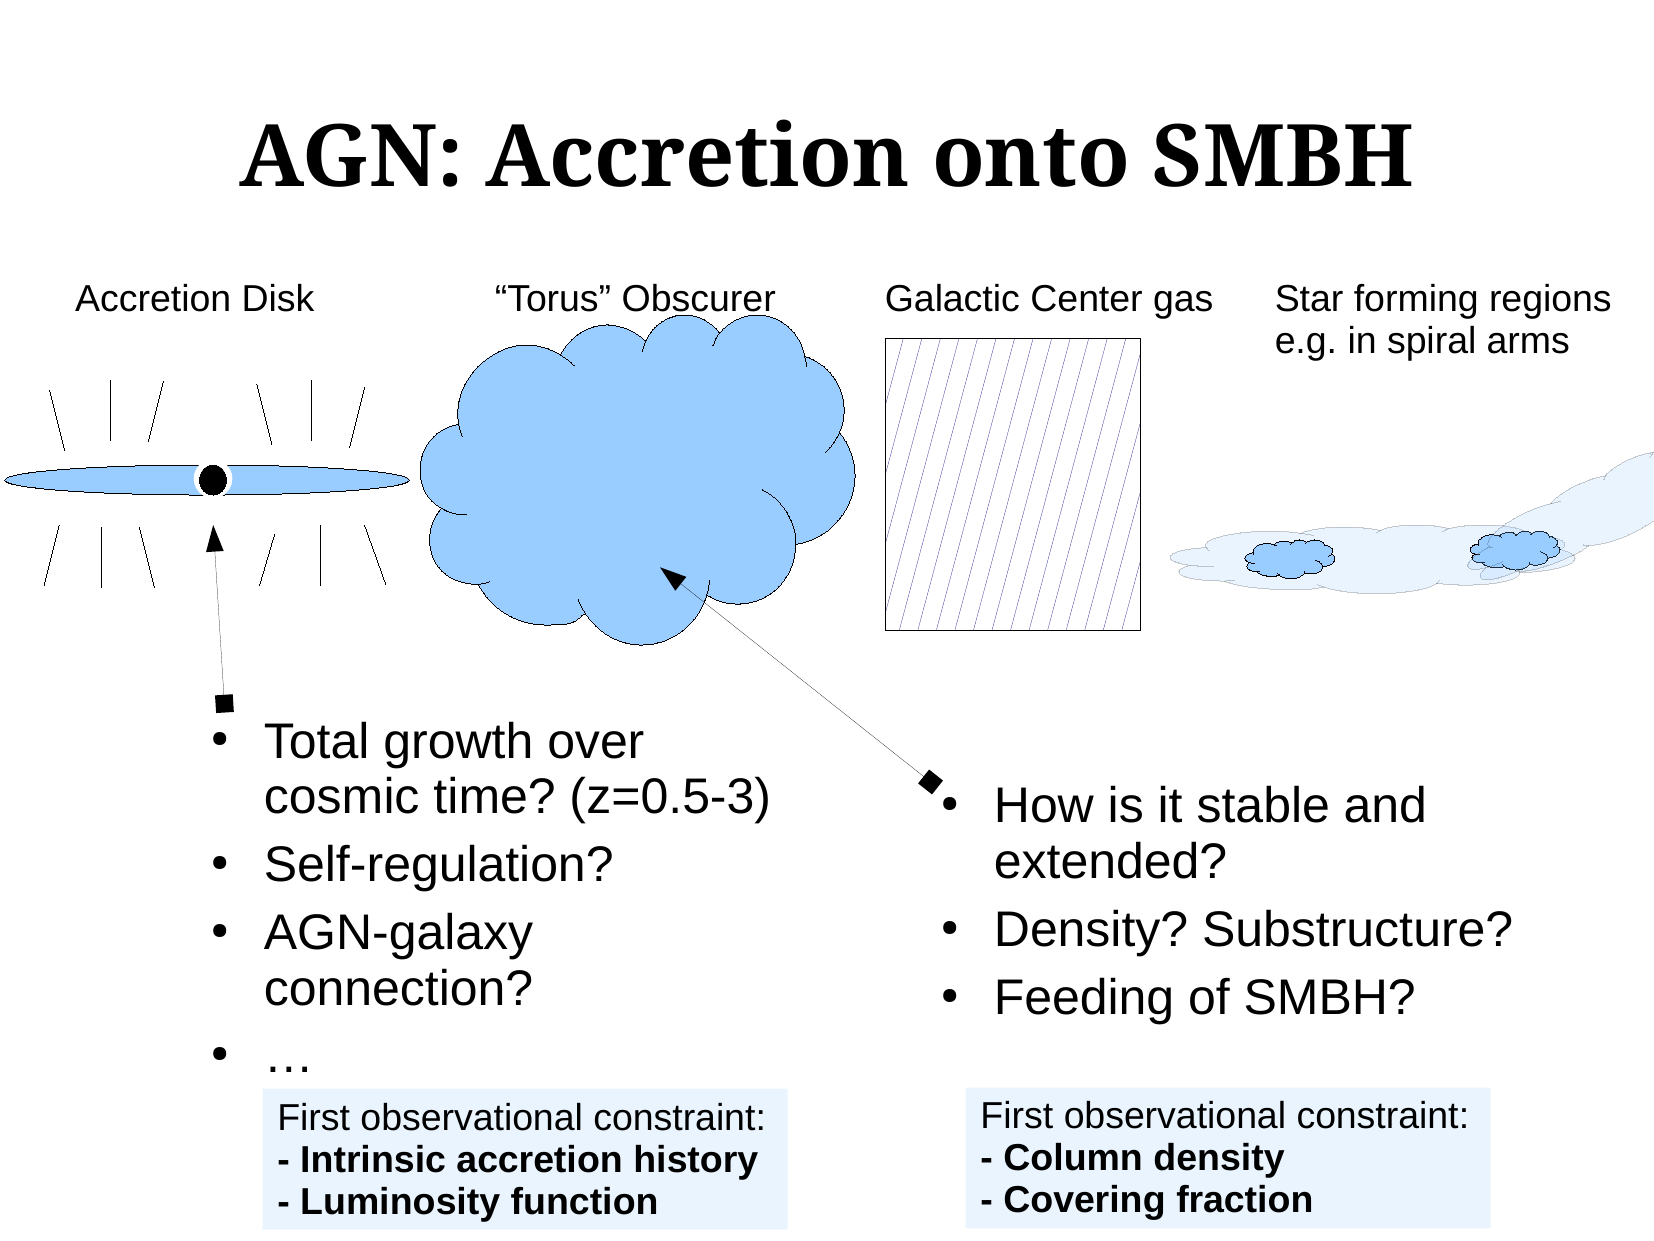

# AGN: Accretion onto SMBH
Accretion Disk
“Torus” Obscurer
Galactic Center gas
Star forming regions
e.g. in spiral arms
Total growth over cosmic time? (z=0.5-3)
Self-regulation?
AGN-galaxy connection?
…
How is it stable and extended?
Density? Substructure?
Feeding of SMBH?
First observational constraint:
- Column density
- Covering fraction
First observational constraint:
- Intrinsic accretion history
- Luminosity function